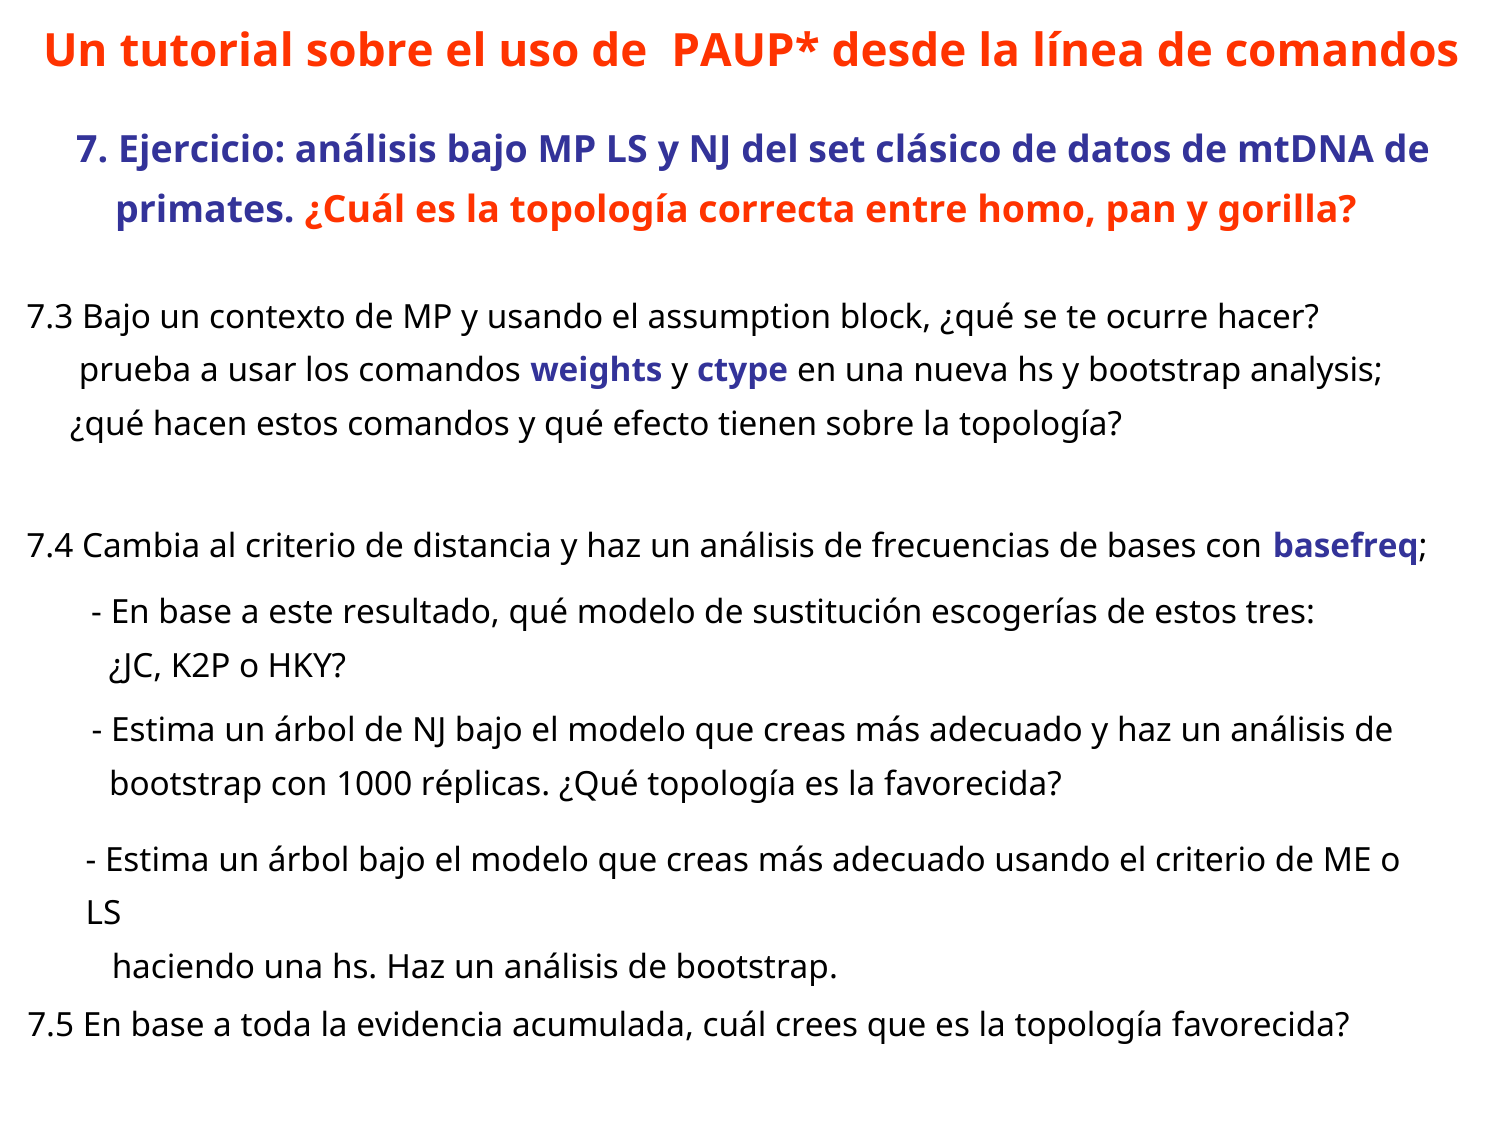

Un tutorial sobre el uso de PAUP* desde la línea de comandos
7. Ejercicio: análisis bajo MP LS y NJ del set clásico de datos de mtDNA de
 primates. ¿Cuál es la topología correcta entre homo, pan y gorilla?
7.3 Bajo un contexto de MP y usando el assumption block, ¿qué se te ocurre hacer?
 prueba a usar los comandos weights y ctype en una nueva hs y bootstrap analysis;
 ¿qué hacen estos comandos y qué efecto tienen sobre la topología?
7.4 Cambia al criterio de distancia y haz un análisis de frecuencias de bases con basefreq;
- En base a este resultado, qué modelo de sustitución escogerías de estos tres:
 ¿JC, K2P o HKY?
- Estima un árbol de NJ bajo el modelo que creas más adecuado y haz un análisis de
 bootstrap con 1000 réplicas. ¿Qué topología es la favorecida?
- Estima un árbol bajo el modelo que creas más adecuado usando el criterio de ME o LS
 haciendo una hs. Haz un análisis de bootstrap.
7.5 En base a toda la evidencia acumulada, cuál crees que es la topología favorecida?